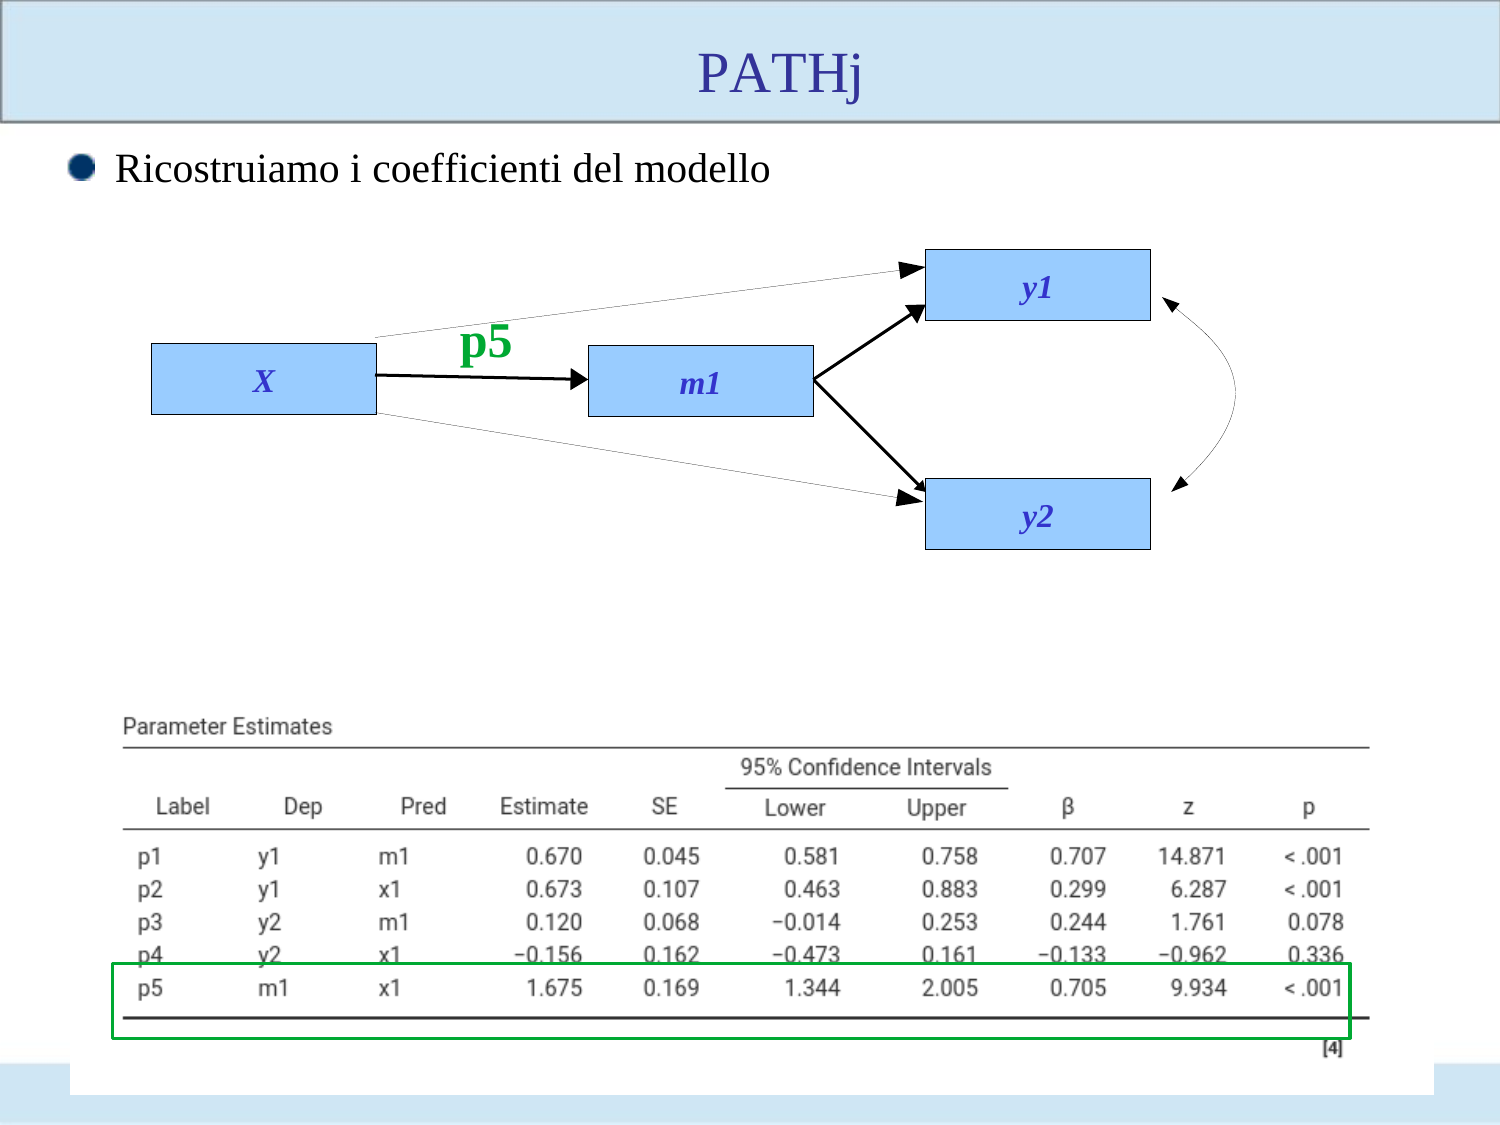

# PATHj
 Ricostruiamo i coefficienti del modello
y1
p5
X
m1
y2